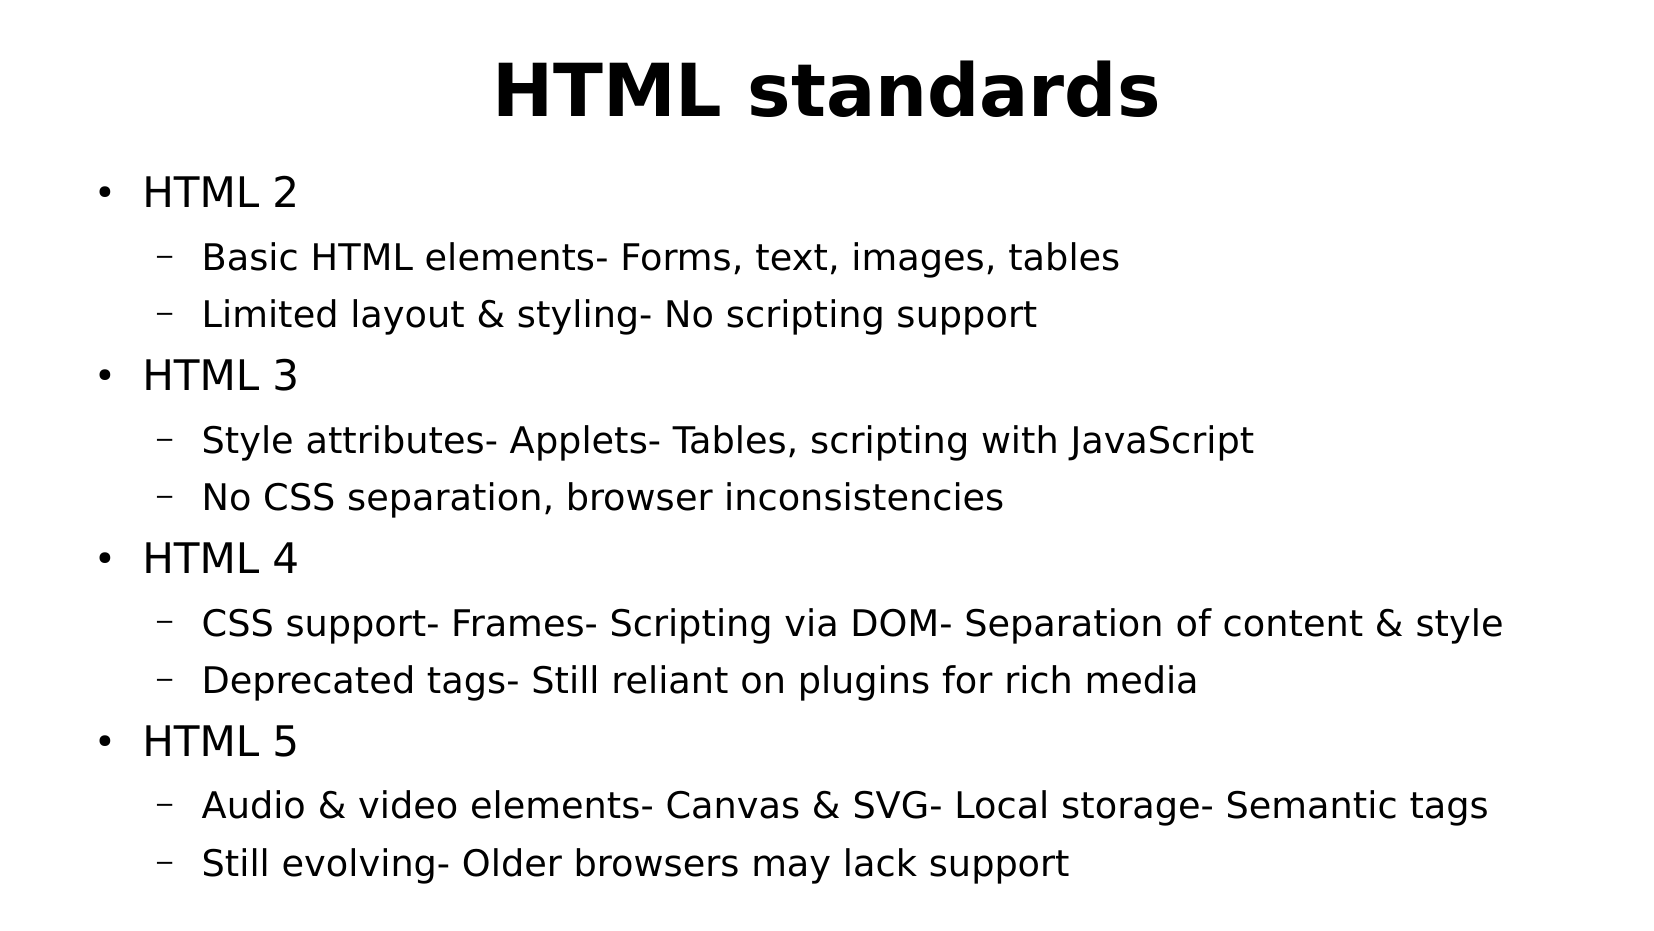

# HTML standards
HTML 2
Basic HTML elements- Forms, text, images, tables
Limited layout & styling- No scripting support
HTML 3
Style attributes- Applets- Tables, scripting with JavaScript
No CSS separation, browser inconsistencies
HTML 4
CSS support- Frames- Scripting via DOM- Separation of content & style
Deprecated tags- Still reliant on plugins for rich media
HTML 5
Audio & video elements- Canvas & SVG- Local storage- Semantic tags
Still evolving- Older browsers may lack support